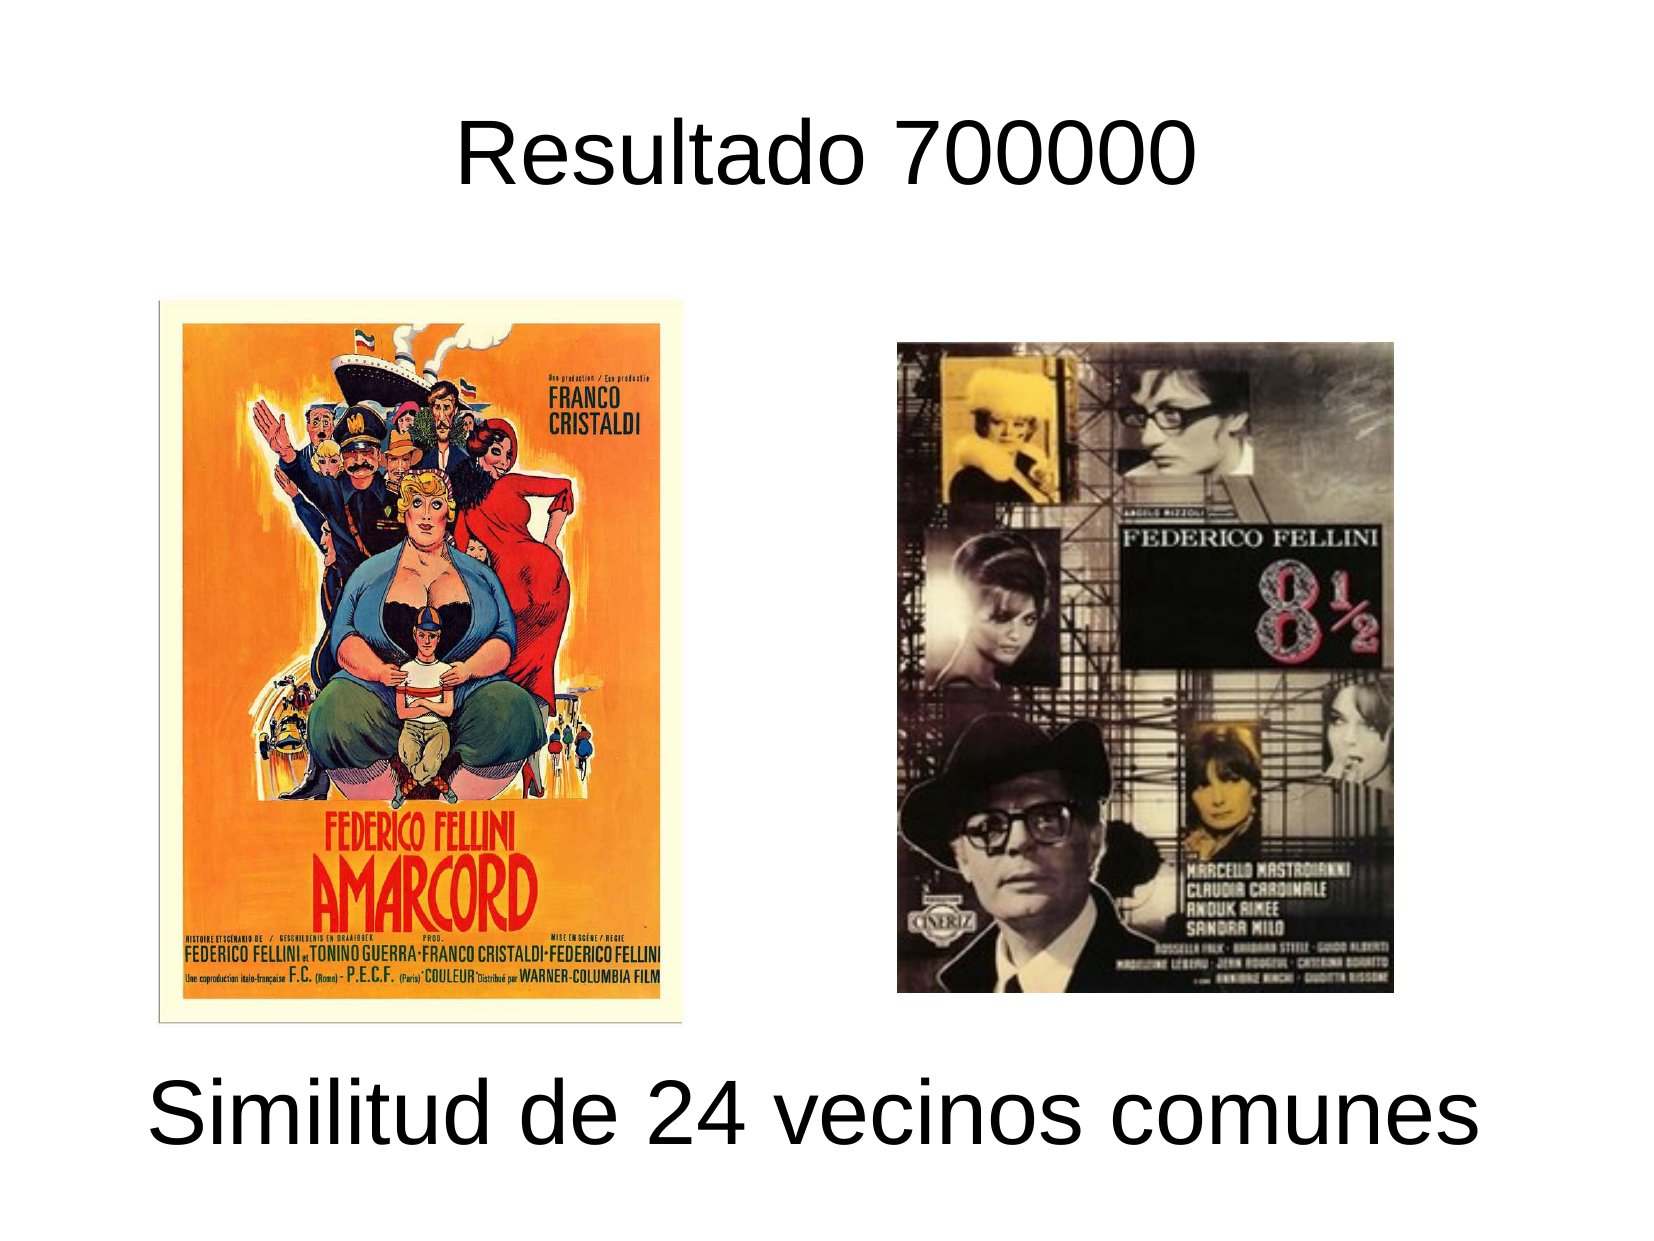

# Resultado 700000
Similitud de 24 vecinos comunes